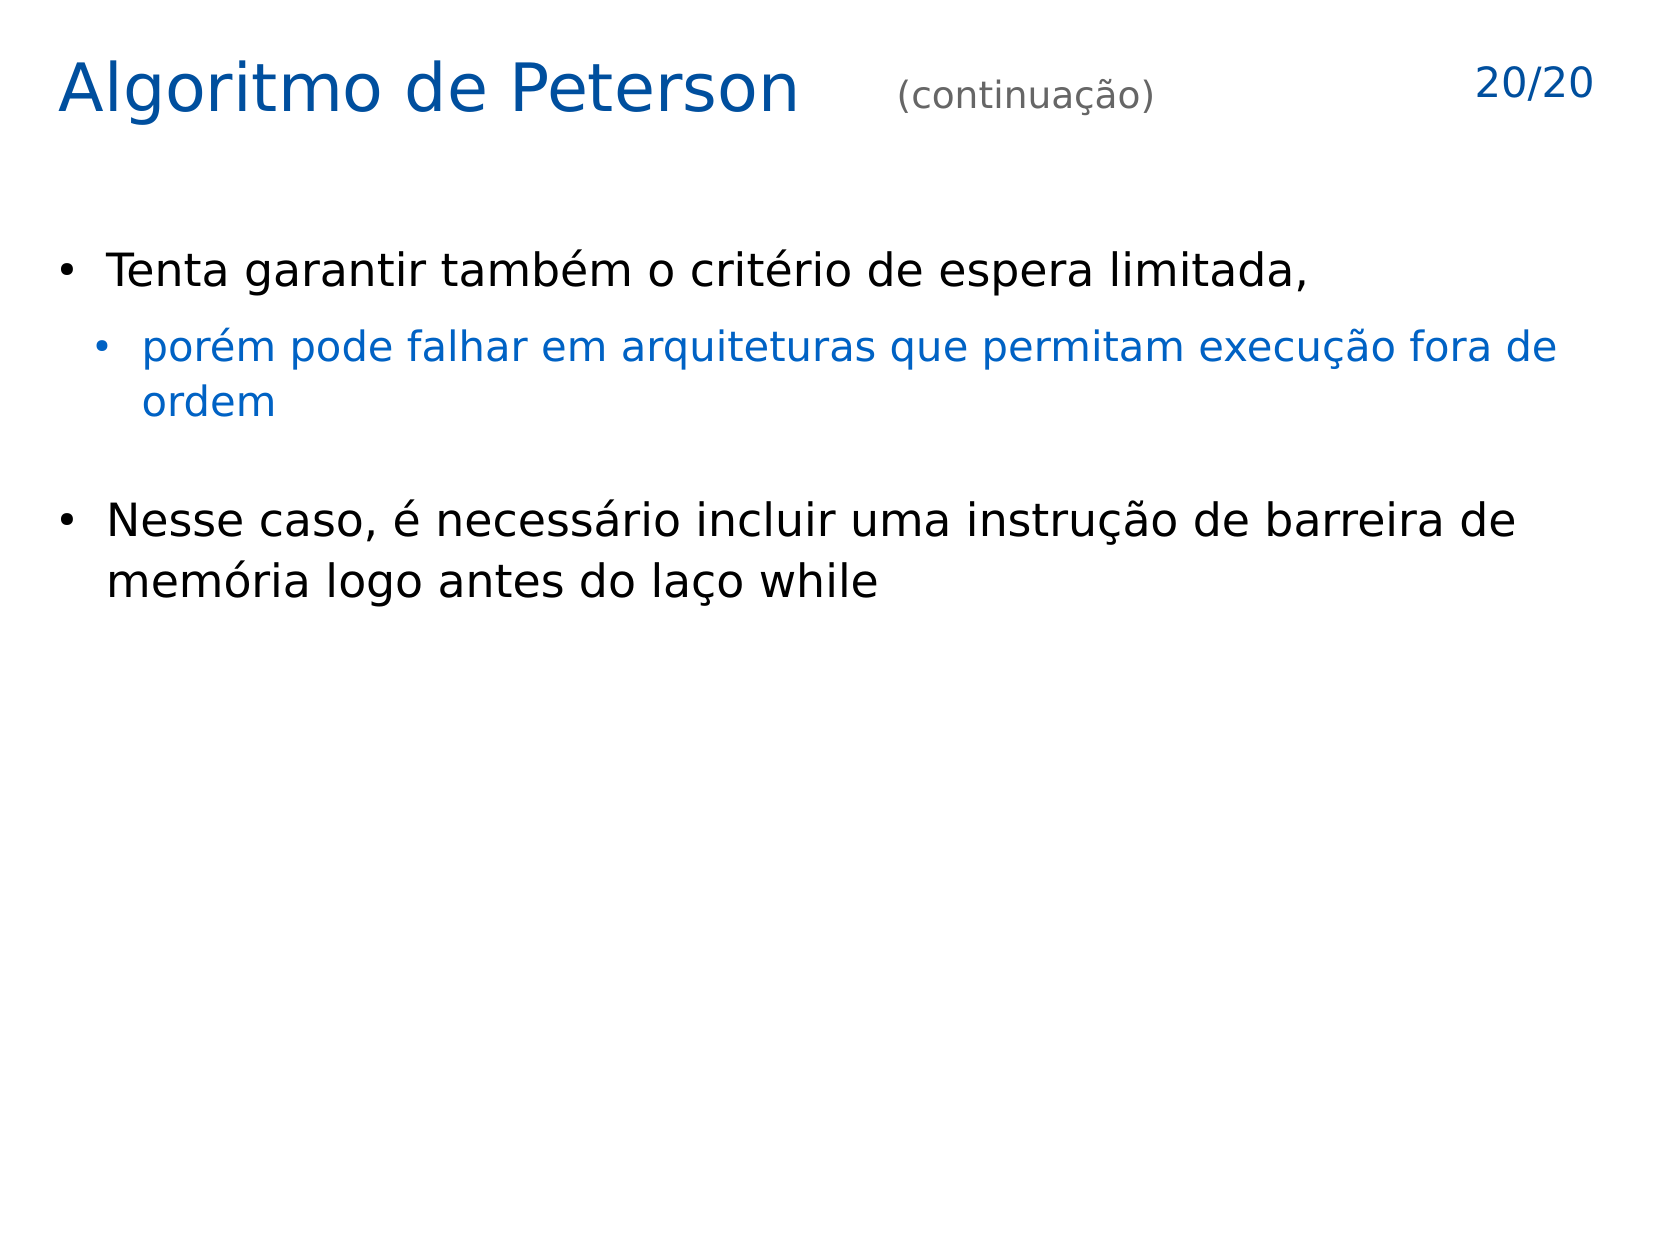

# Algoritmo de Peterson
20
(continuação)
Tenta garantir também o critério de espera limitada,
porém pode falhar em arquiteturas que permitam execução fora de ordem
Nesse caso, é necessário incluir uma instrução de barreira de memória logo antes do laço while